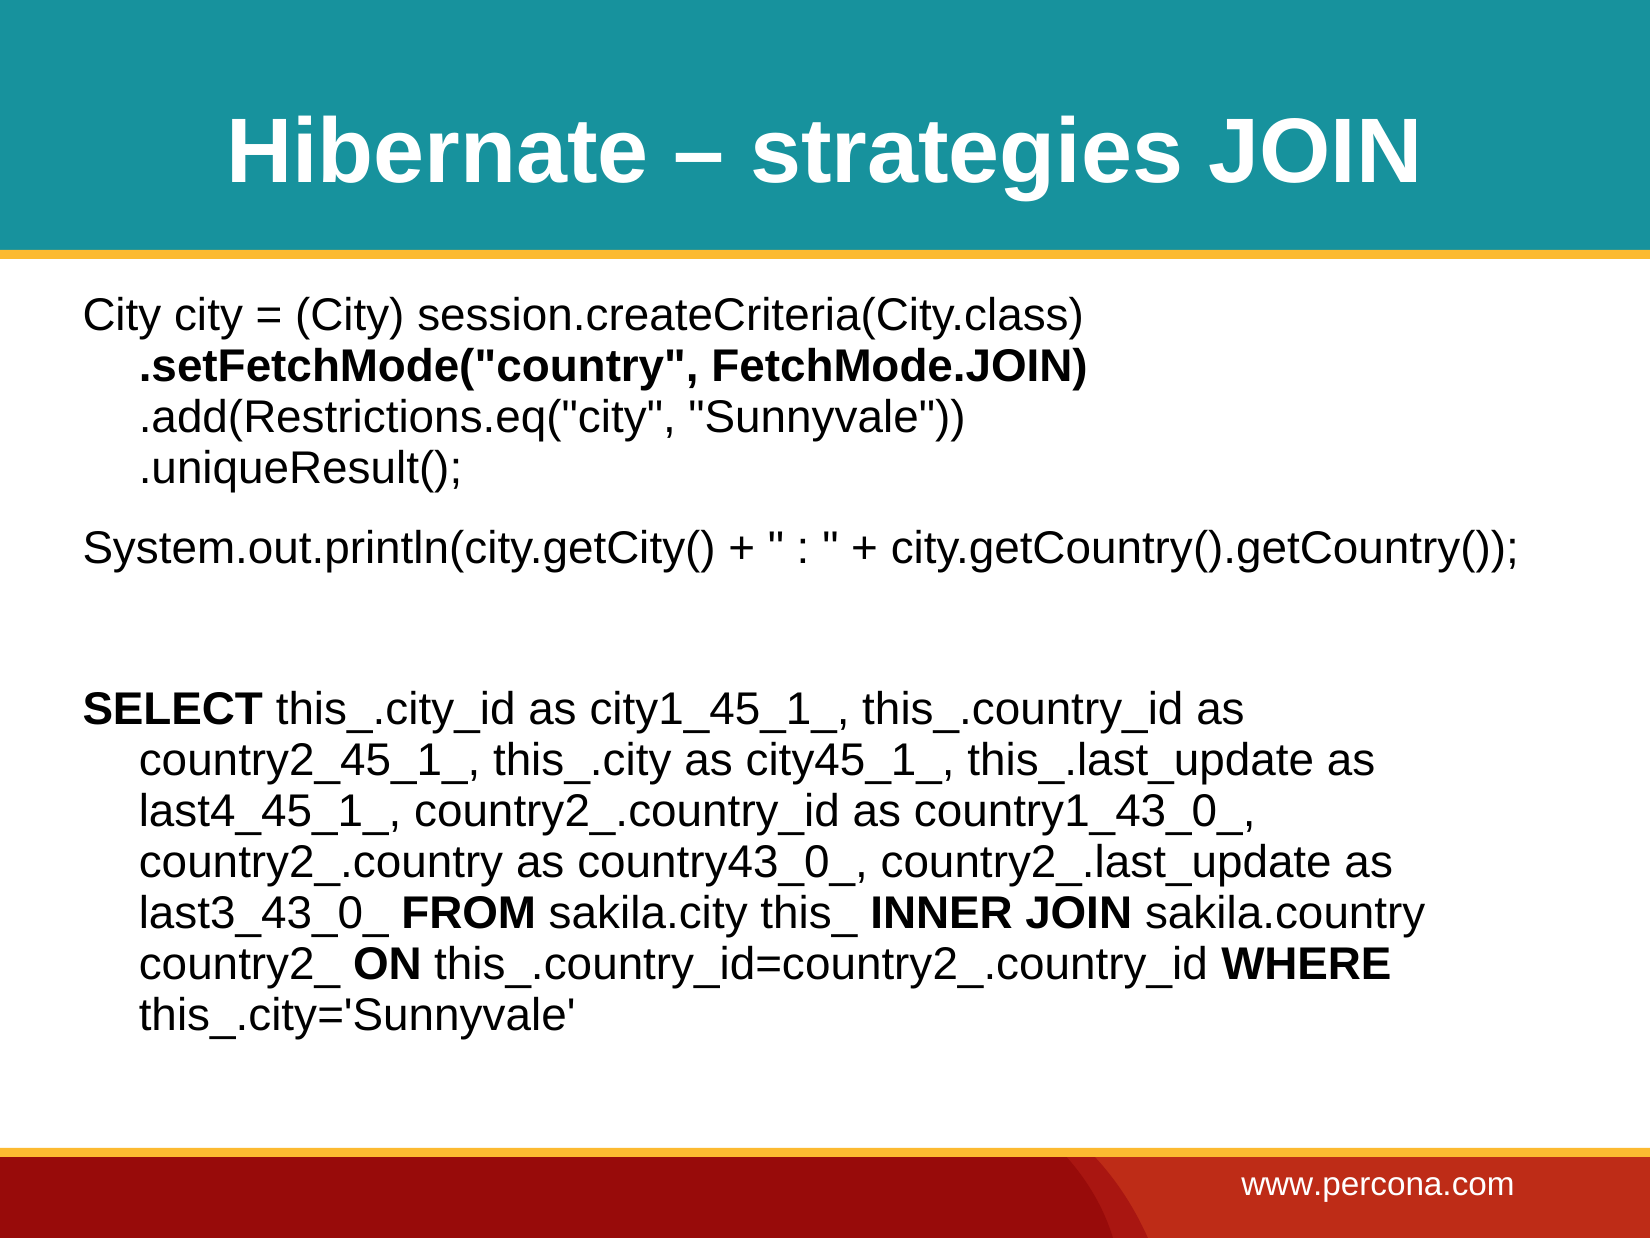

# Hibernate – strategies JOIN
City city = (City) session.createCriteria(City.class)
.setFetchMode("country", FetchMode.JOIN)
.add(Restrictions.eq("city", "Sunnyvale"))
.uniqueResult();
System.out.println(city.getCity() + " : " + city.getCountry().getCountry());
SELECT this_.city_id as city1_45_1_, this_.country_id as country2_45_1_, this_.city as city45_1_, this_.last_update as last4_45_1_, country2_.country_id as country1_43_0_, country2_.country as country43_0_, country2_.last_update as last3_43_0_ FROM sakila.city this_ INNER JOIN sakila.country country2_ ON this_.country_id=country2_.country_id WHERE this_.city='Sunnyvale'
www.percona.com